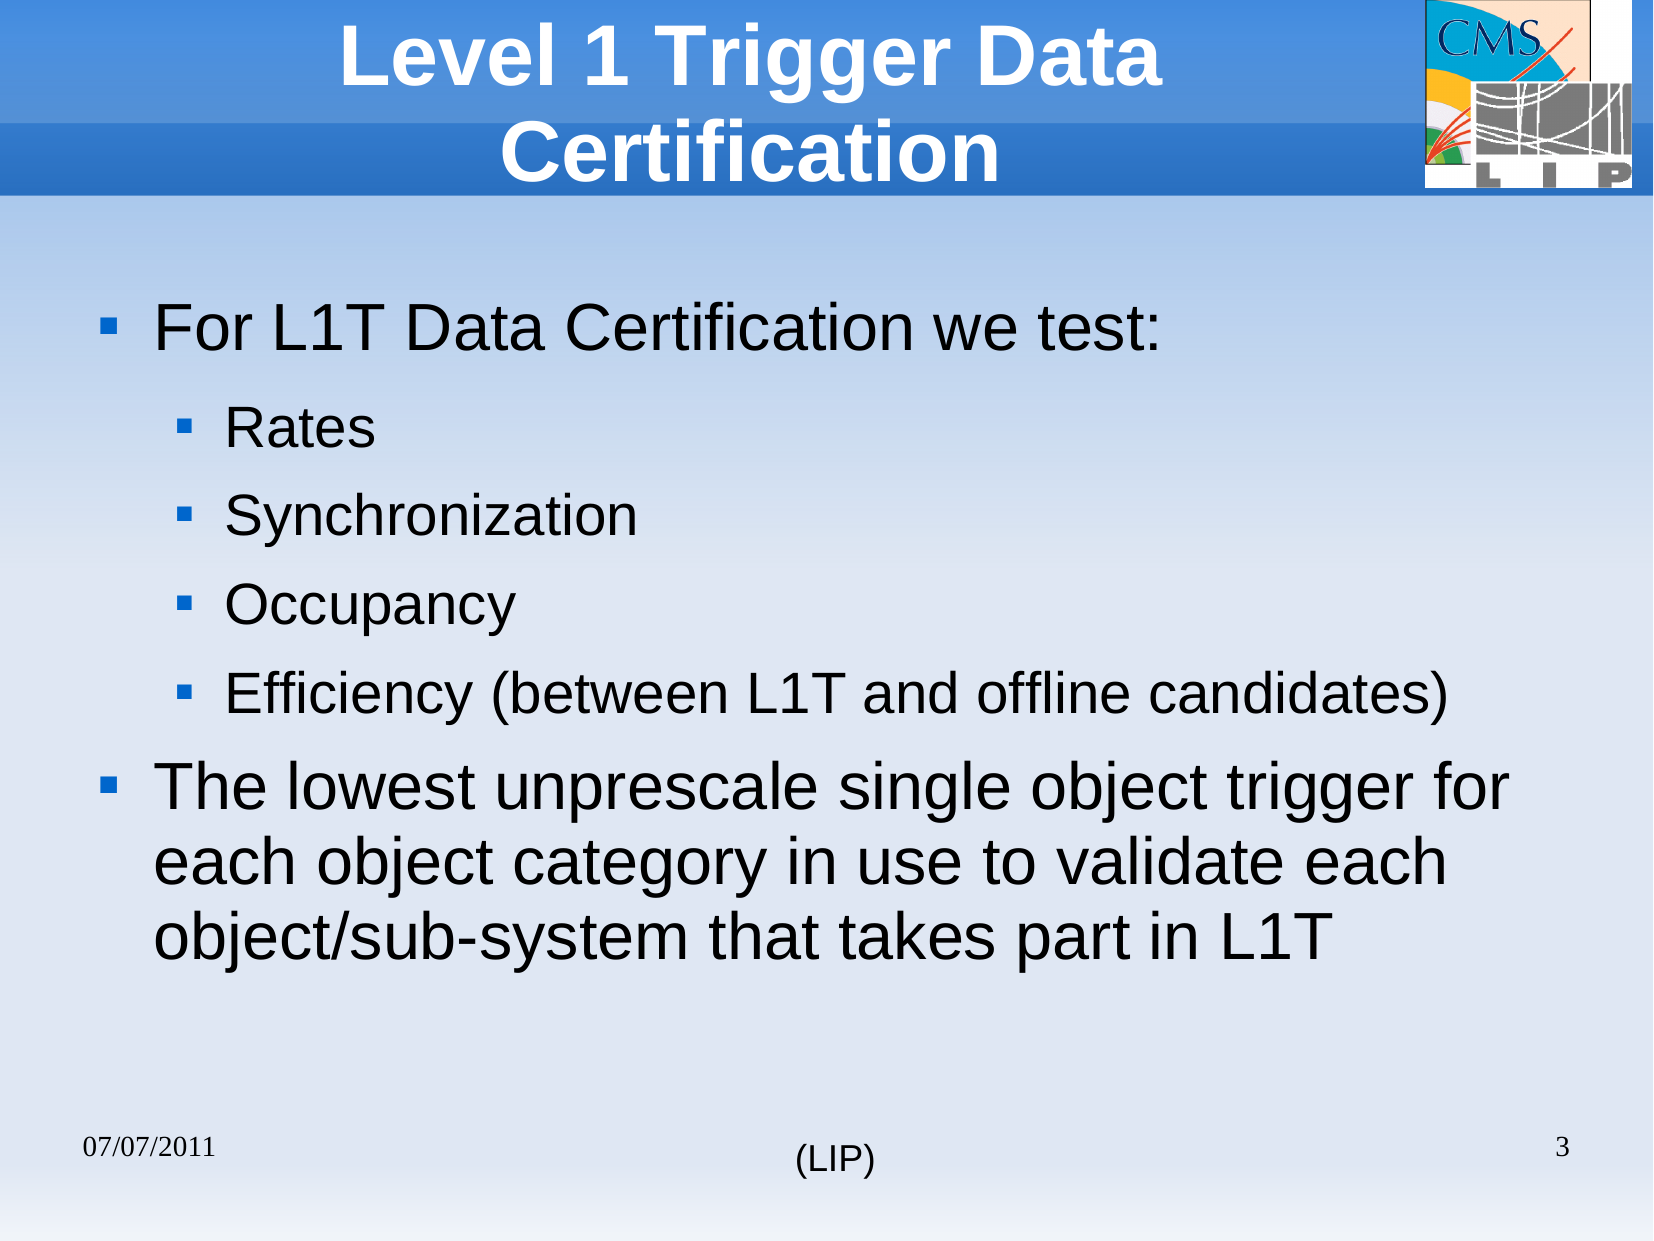

# Level 1 Trigger Data Certification
For L1T Data Certification we test:
Rates
Synchronization
Occupancy
Efficiency (between L1T and offline candidates)
The lowest unprescale single object trigger for each object category in use to validate each object/sub-system that takes part in L1T
07/07/2011
3